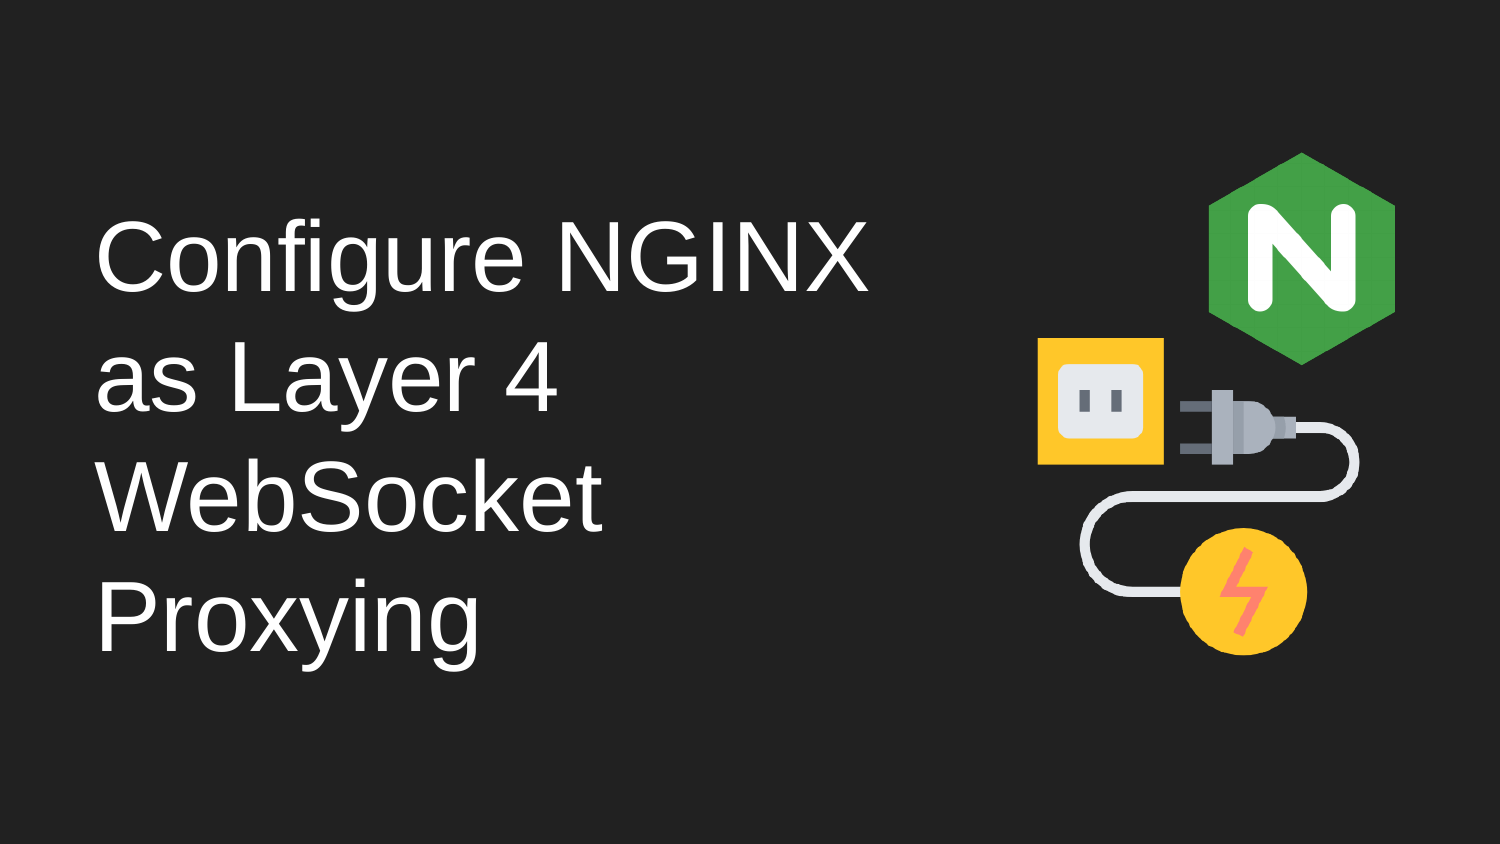

# Configure NGINX as Layer 4 WebSocket Proxying